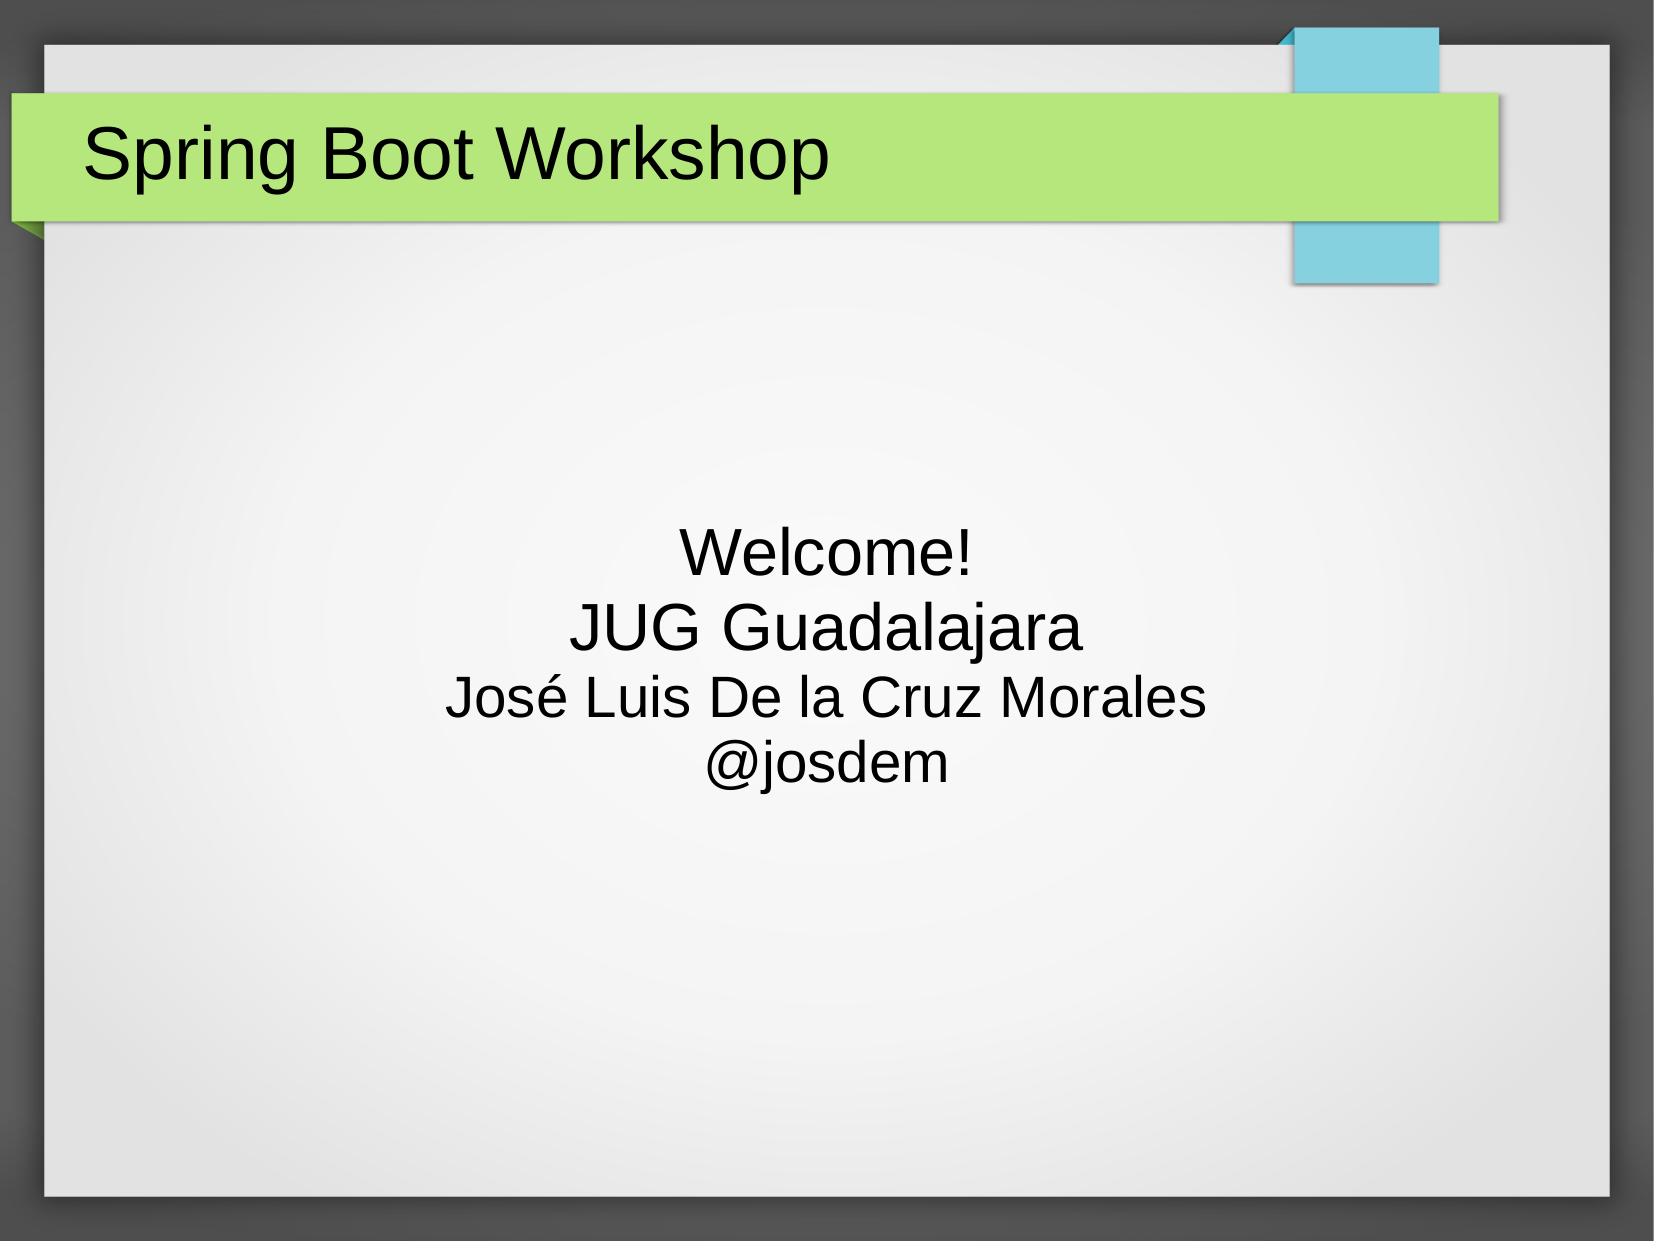

# Spring Boot Workshop
Welcome!
JUG Guadalajara
José Luis De la Cruz Morales
@josdem